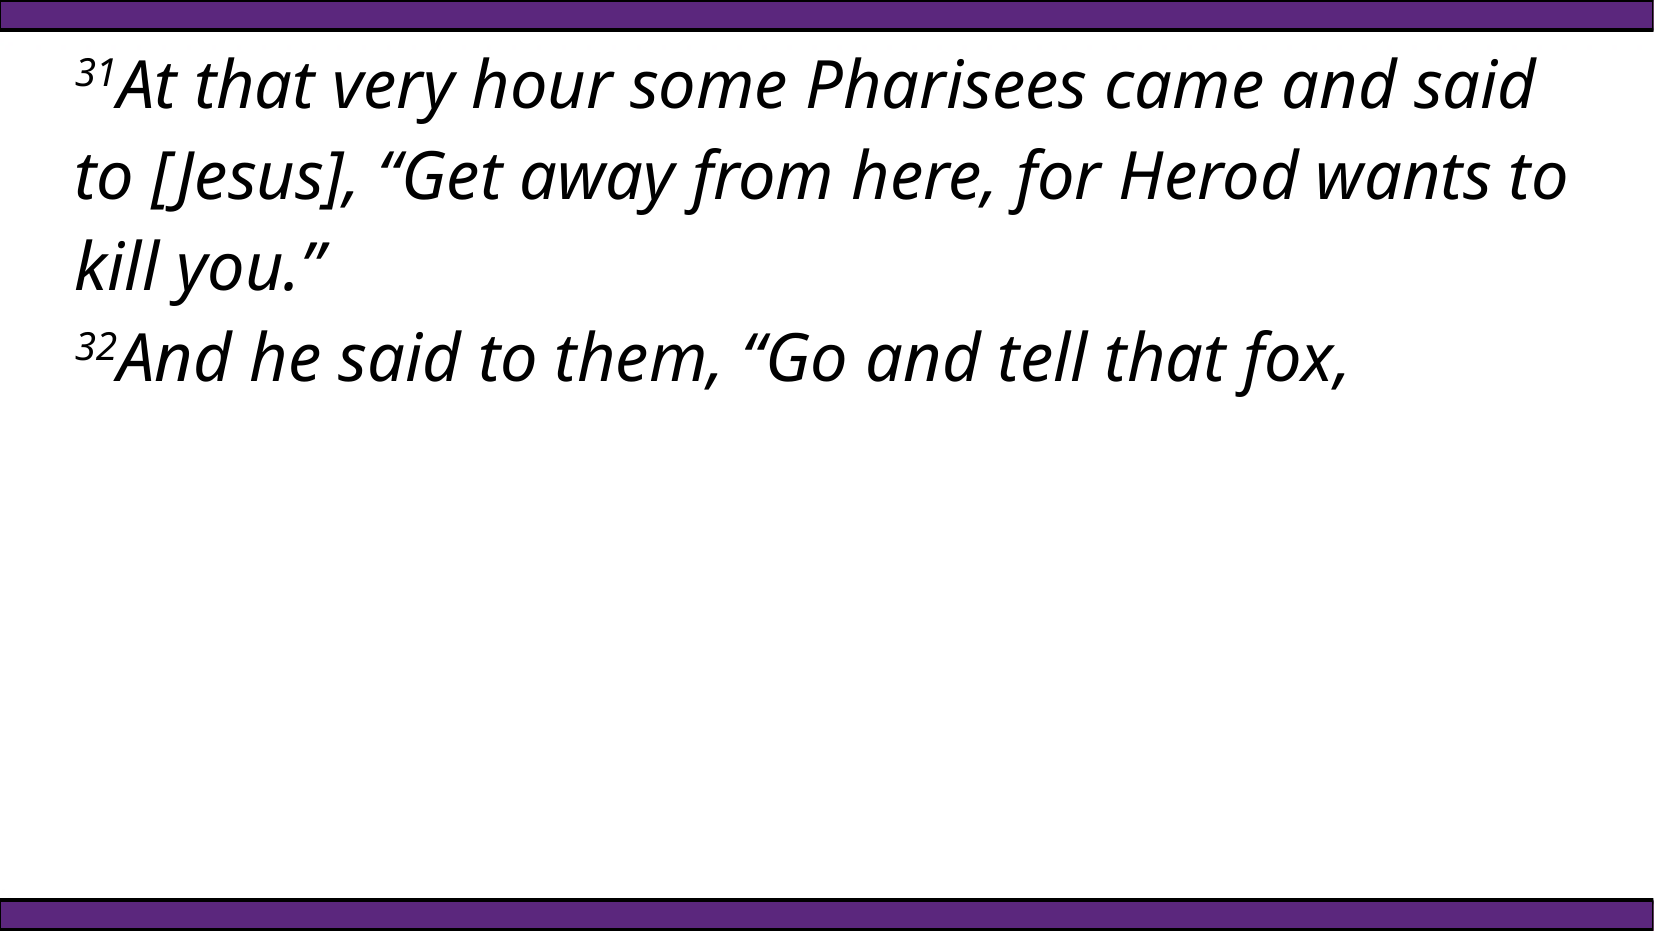

31At that very hour some Pharisees came and said to [Jesus], “Get away from here, for Herod wants to kill you.”
32And he said to them, “Go and tell that fox,